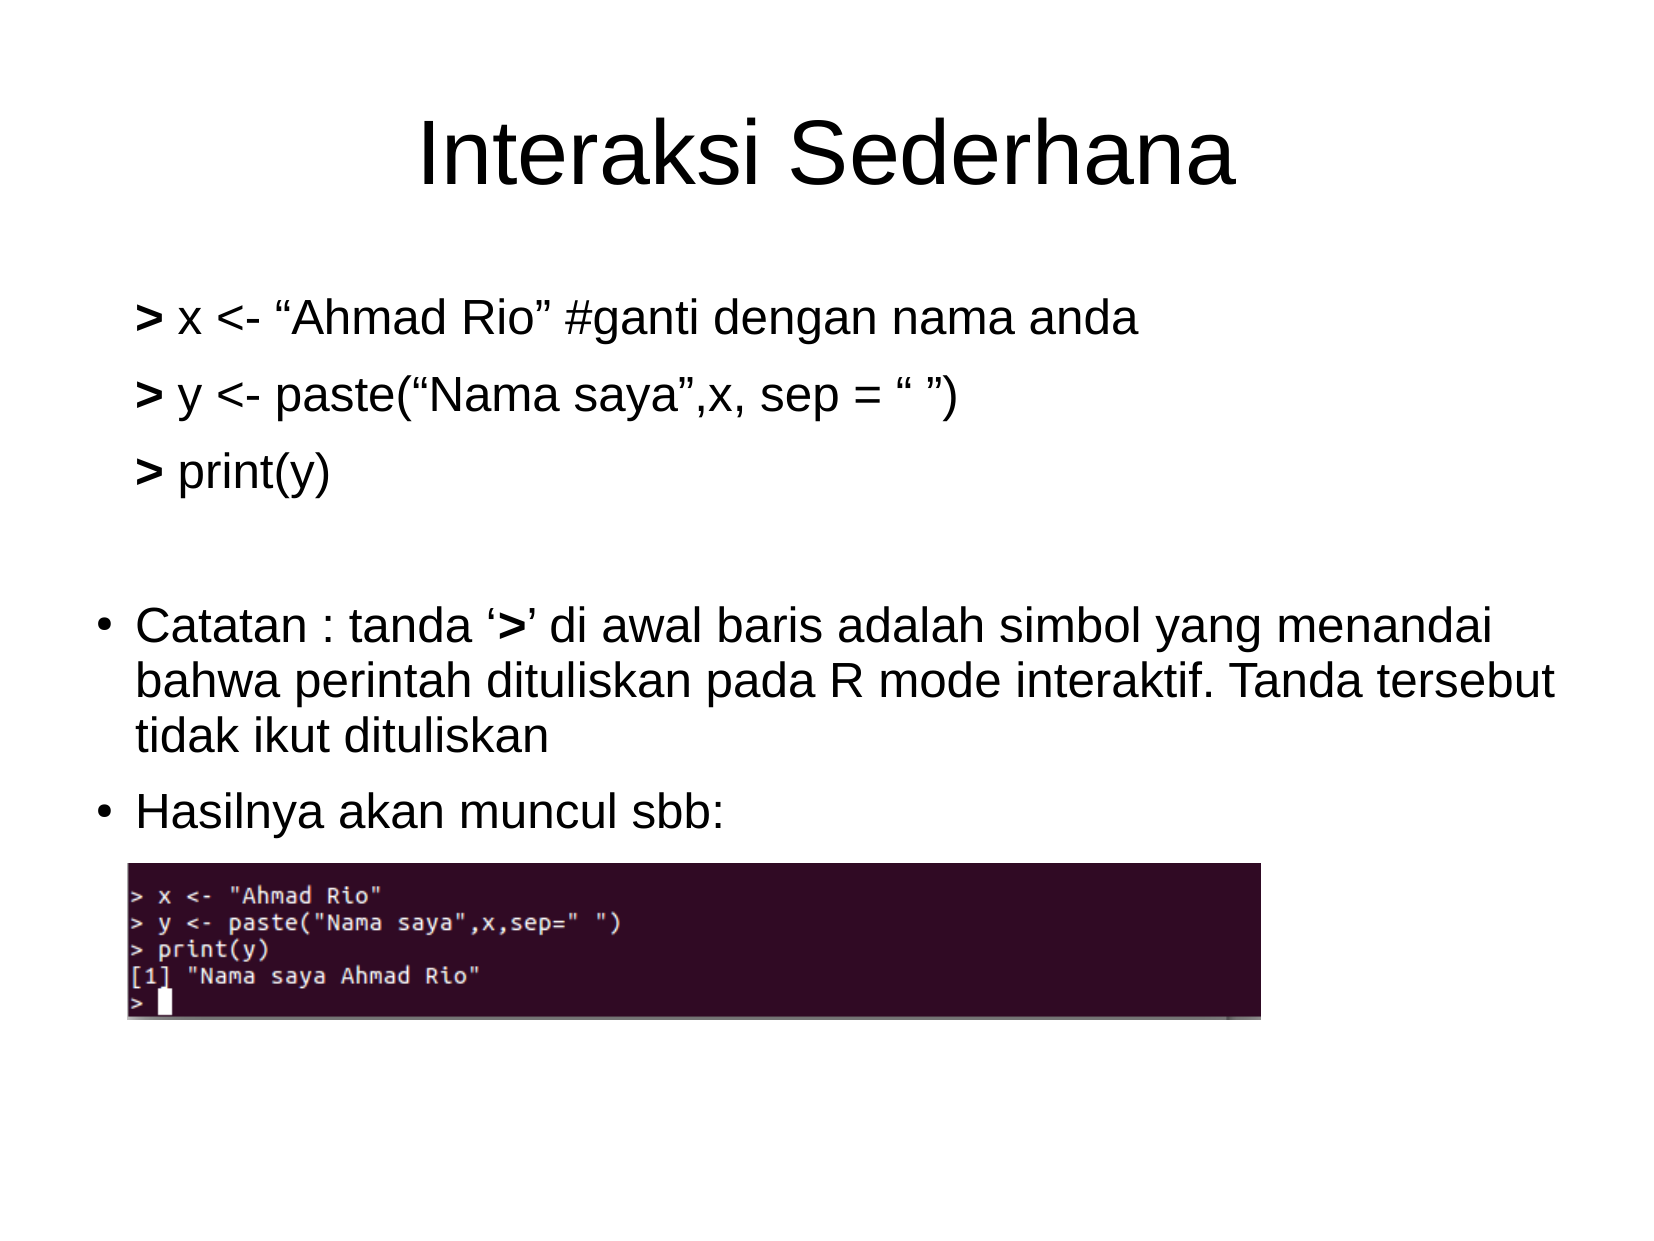

# Interaksi Sederhana
> x <- “Ahmad Rio” #ganti dengan nama anda
> y <- paste(“Nama saya”,x, sep = “ ”)
> print(y)
Catatan : tanda ‘>’ di awal baris adalah simbol yang menandai bahwa perintah dituliskan pada R mode interaktif. Tanda tersebut tidak ikut dituliskan
Hasilnya akan muncul sbb: